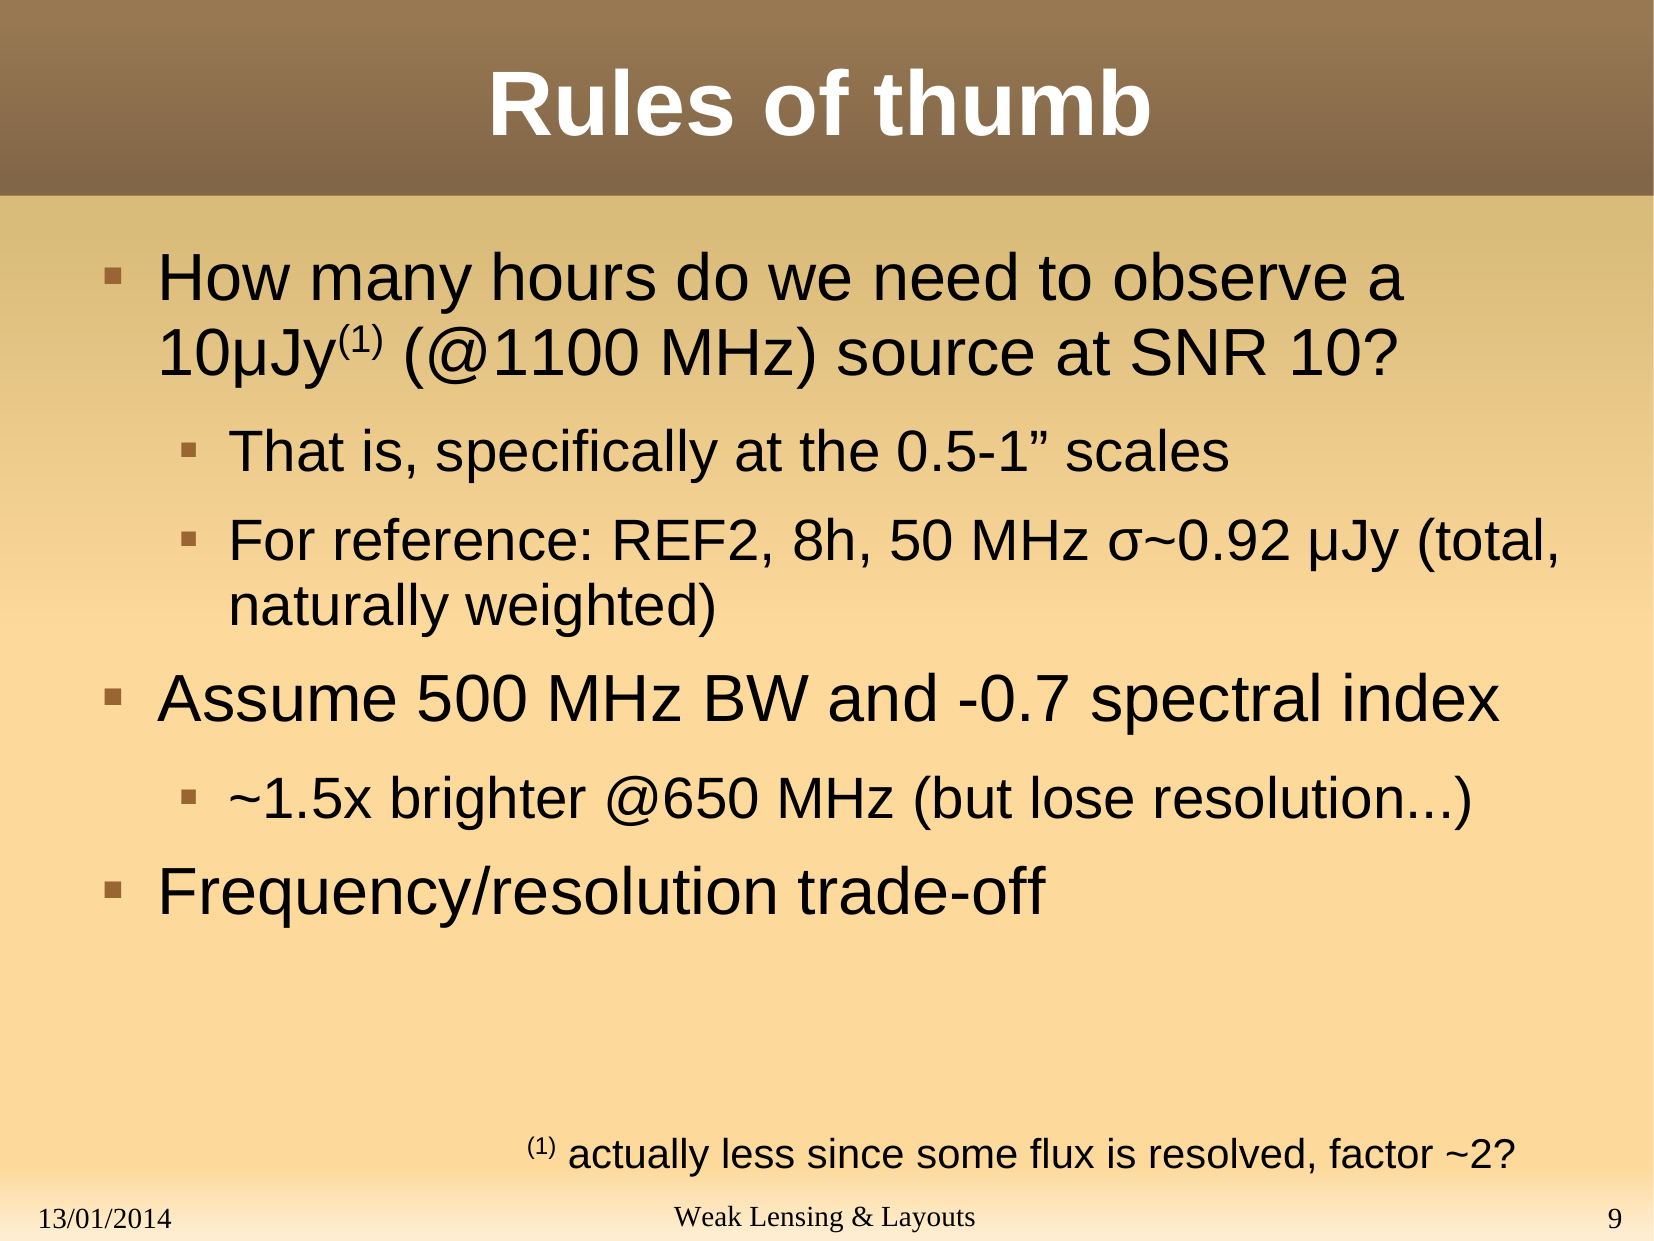

# Rules of thumb
How many hours do we need to observe a 10μJy(1) (@1100 MHz) source at SNR 10?
That is, specifically at the 0.5-1” scales
For reference: REF2, 8h, 50 MHz σ~0.92 μJy (total, naturally weighted)
Assume 500 MHz BW and -0.7 spectral index
~1.5x brighter @650 MHz (but lose resolution...)
Frequency/resolution trade-off
					(1) actually less since some flux is resolved, factor ~2?
Weak Lensing & Layouts
13/01/2014
9